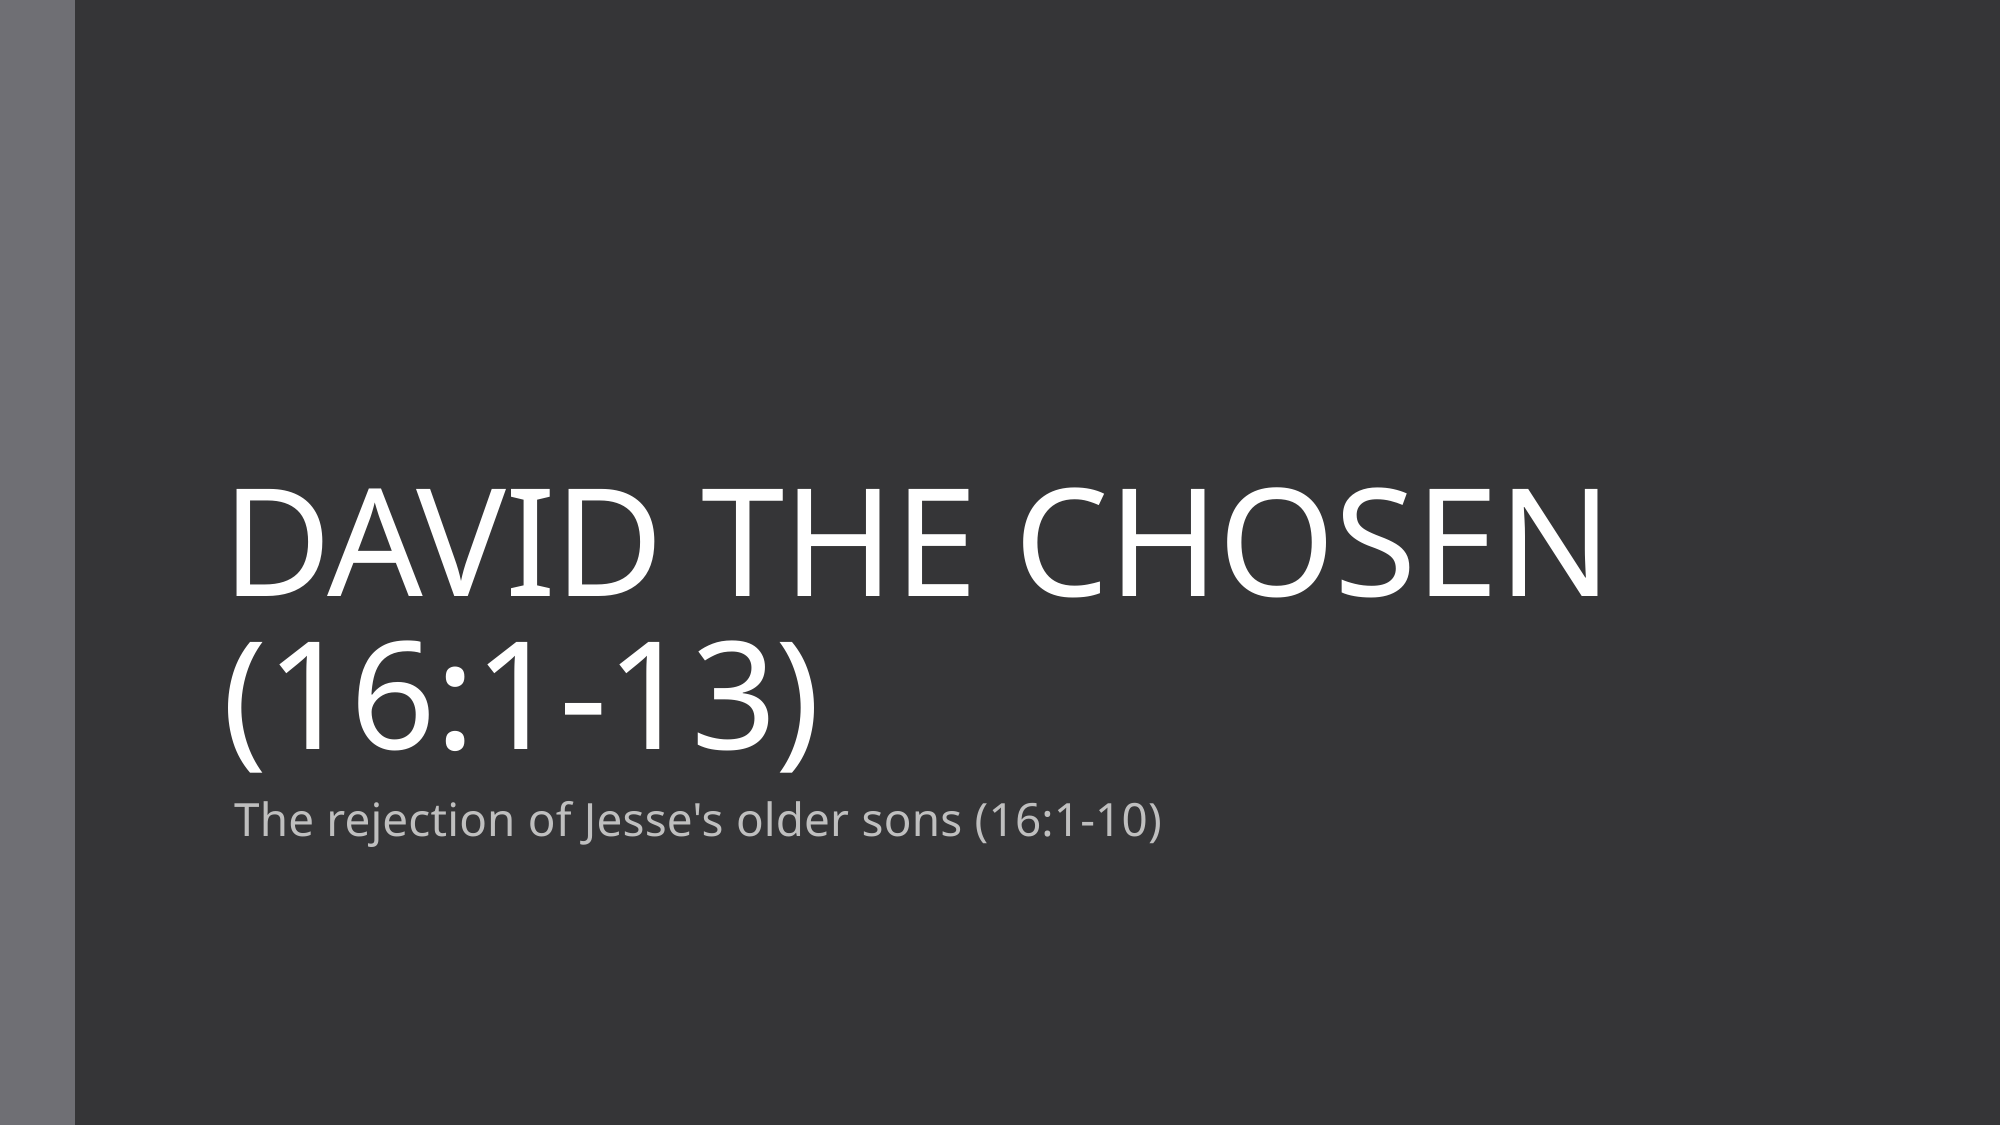

# DAVID THE CHOSEN (16:1-13)
 The rejection of Jesse's older sons (16:1-10)